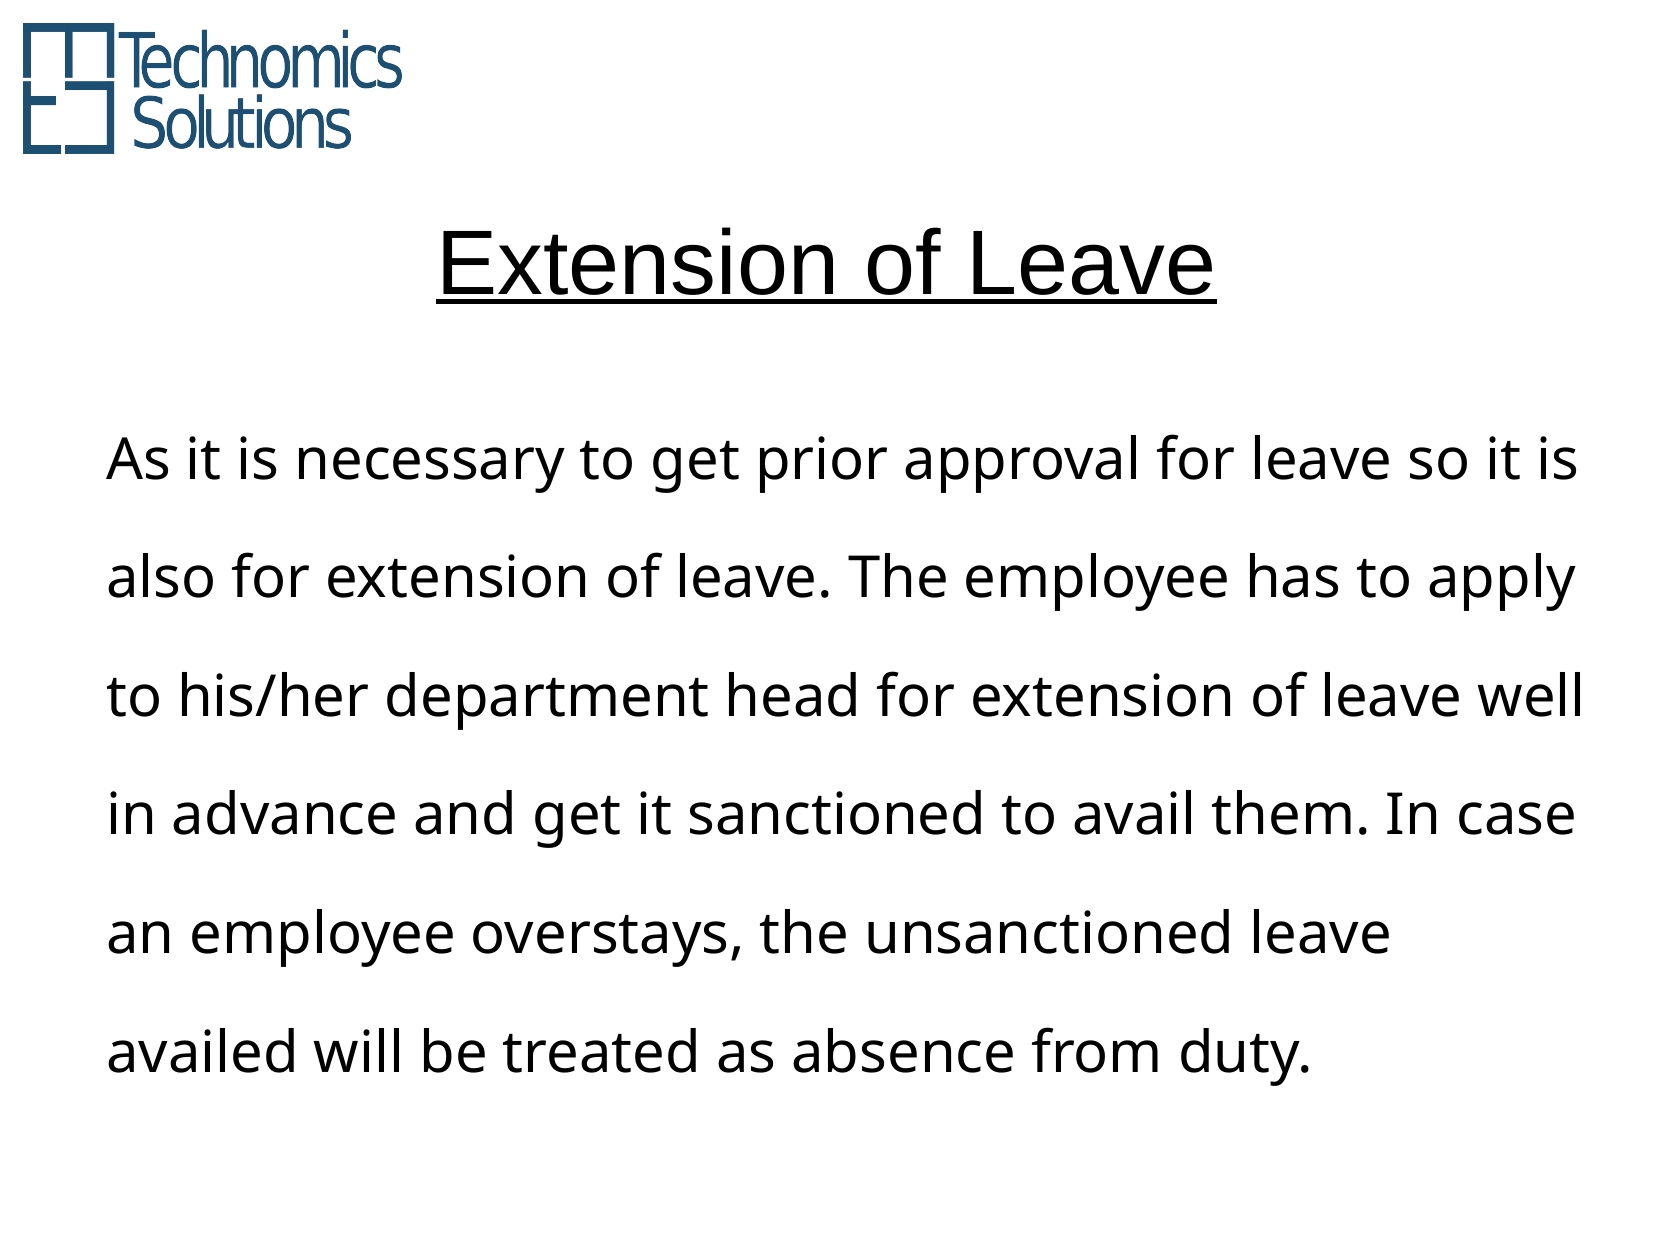

# Extension of Leave
As it is necessary to get prior approval for leave so it is also for extension of leave. The employee has to apply to his/her department head for extension of leave well in advance and get it sanctioned to avail them. In case an employee overstays, the unsanctioned leave availed will be treated as absence from duty.